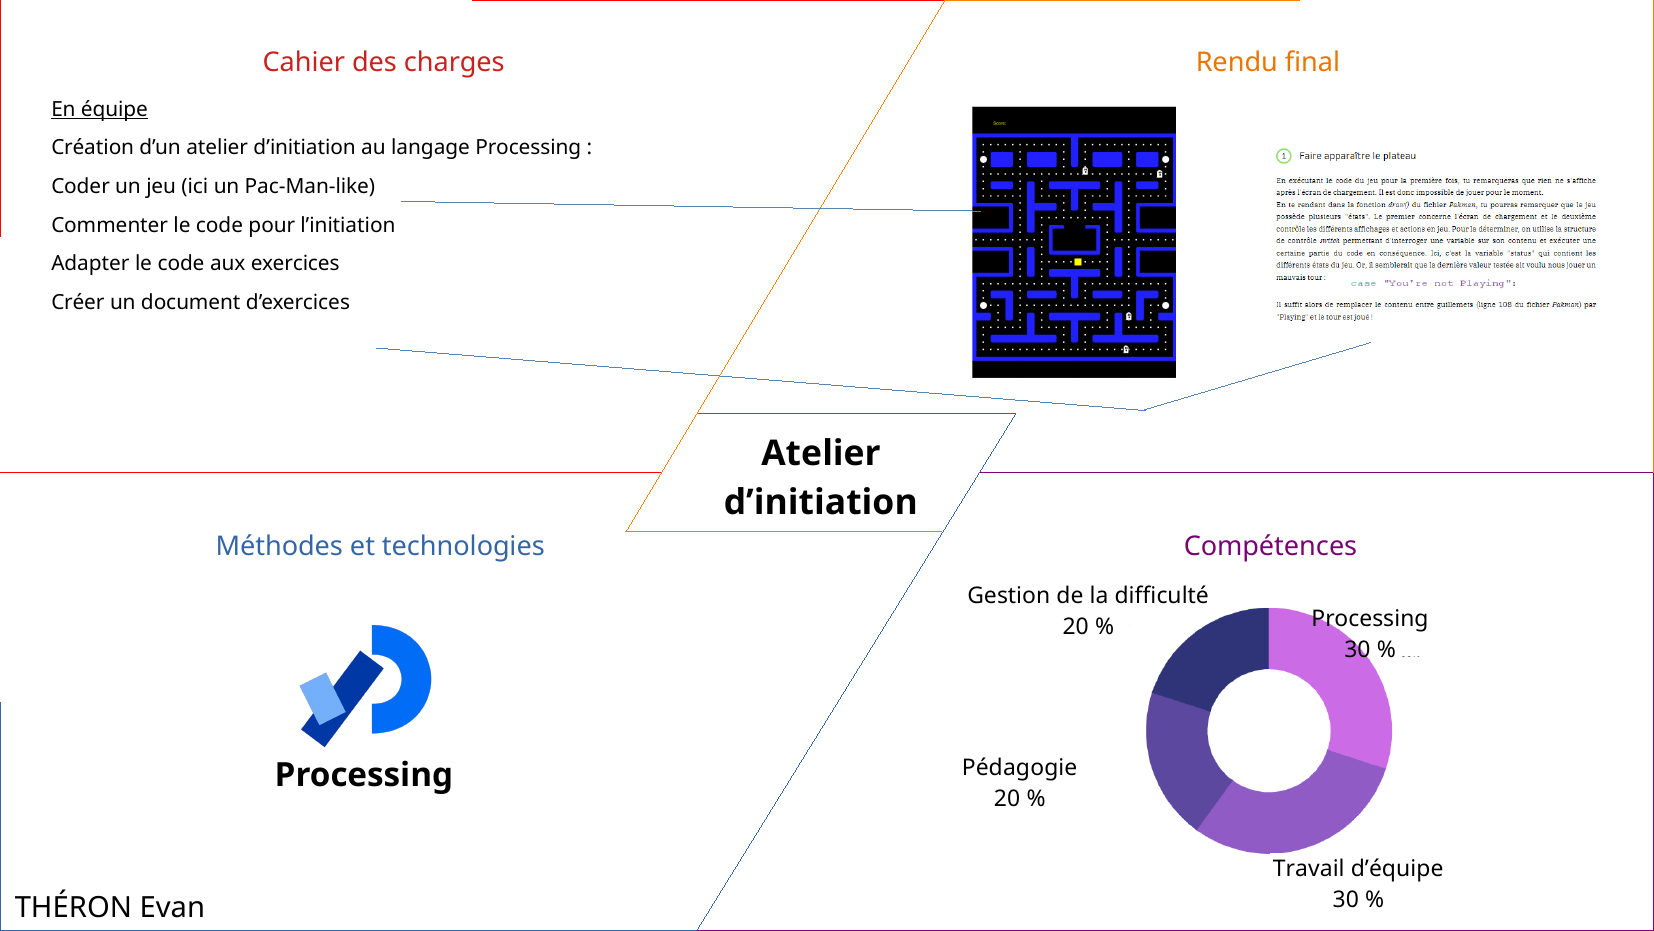

Cahier des charges
Rendu final
En équipe
Création d’un atelier d’initiation au langage Processing :
Coder un jeu (ici un Pac-Man-like)
Commenter le code pour l’initiation
Adapter le code aux exercices
Créer un document d’exercices
Atelier
d’initiation
Méthodes et technologies
Compétences
Gestion de la difficulté
20 %
Processing
30 %
Pédagogie
20 %
Processing
Travail d’équipe
30 %
THÉRON Evan